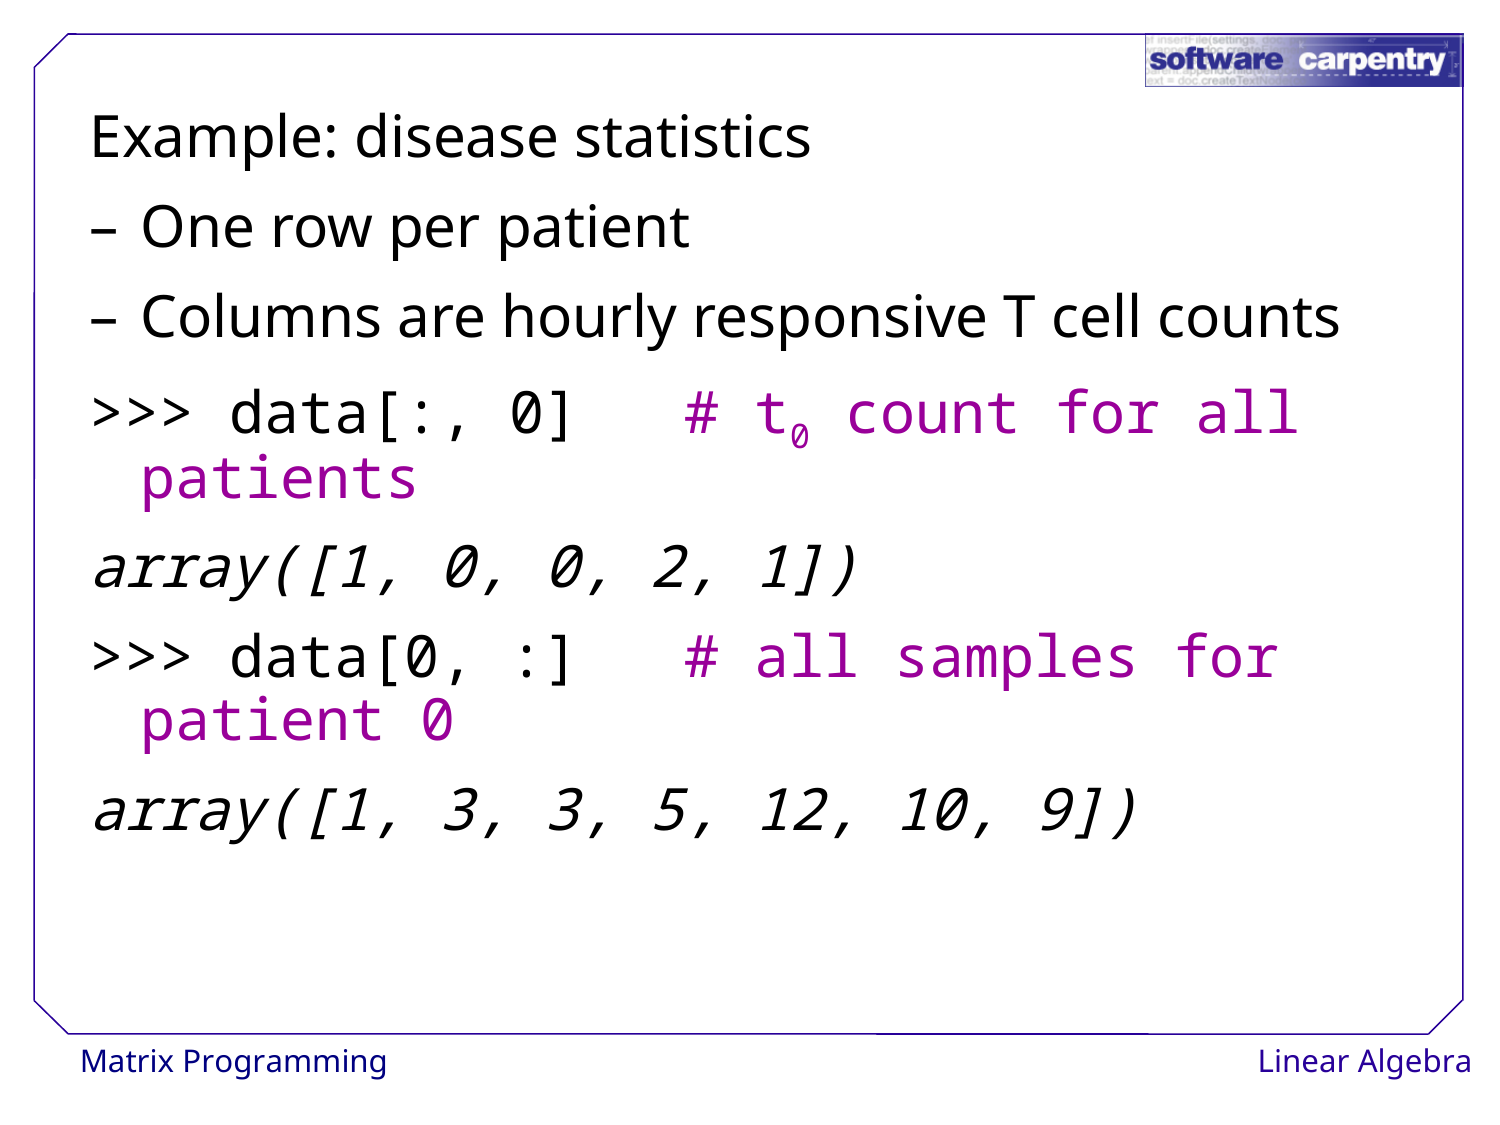

# Example: disease statistics
–	One row per patient
–	Columns are hourly responsive T cell counts
>>> data[:, 0] # t0 count for all patients
array([1, 0, 0, 2, 1])
>>> data[0, :] # all samples for patient 0
array([1, 3, 3, 5, 12, 10, 9])